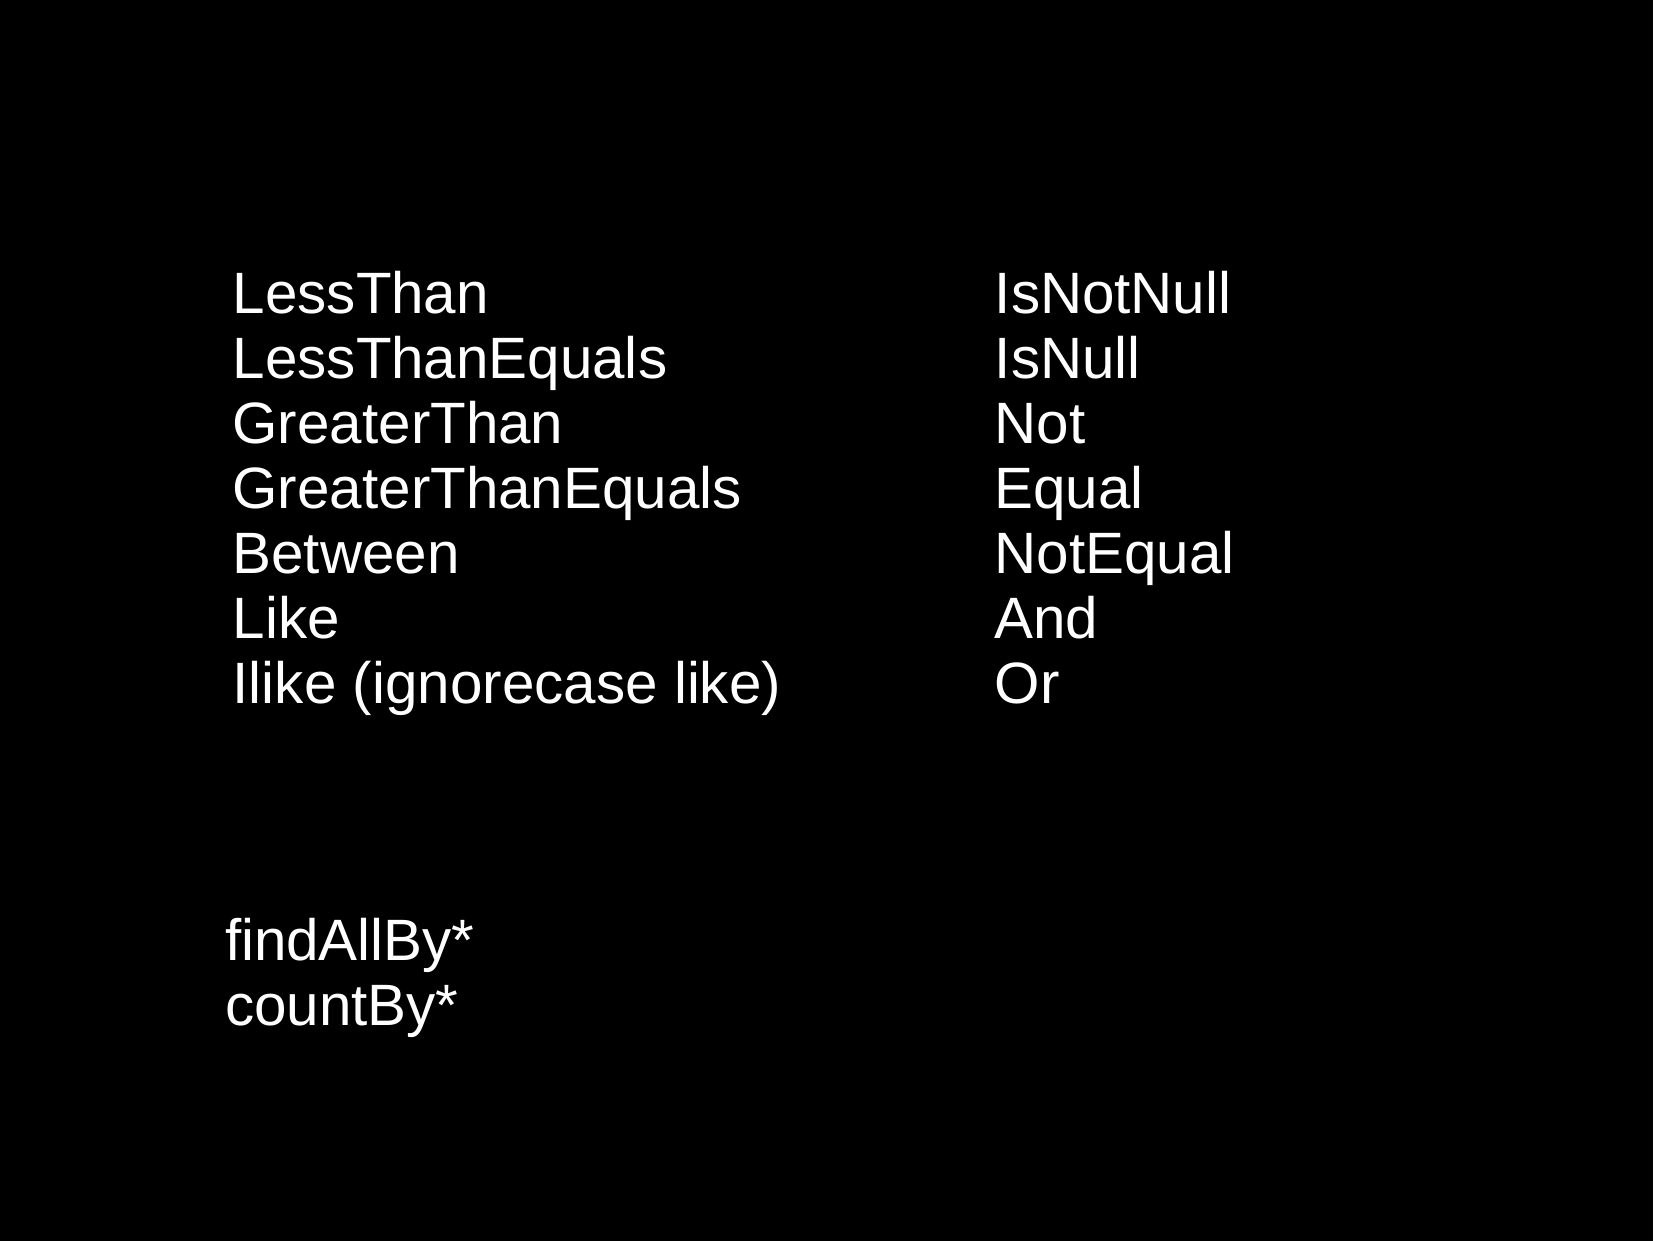

LessThan
		LessThanEquals
		GreaterThan
		GreaterThanEquals
		Between
		Like
		Ilike (ignorecase like)
		IsNotNull
		IsNull
		Not
		Equal
		NotEqual
		And
		Or
# findAllBy* countBy*